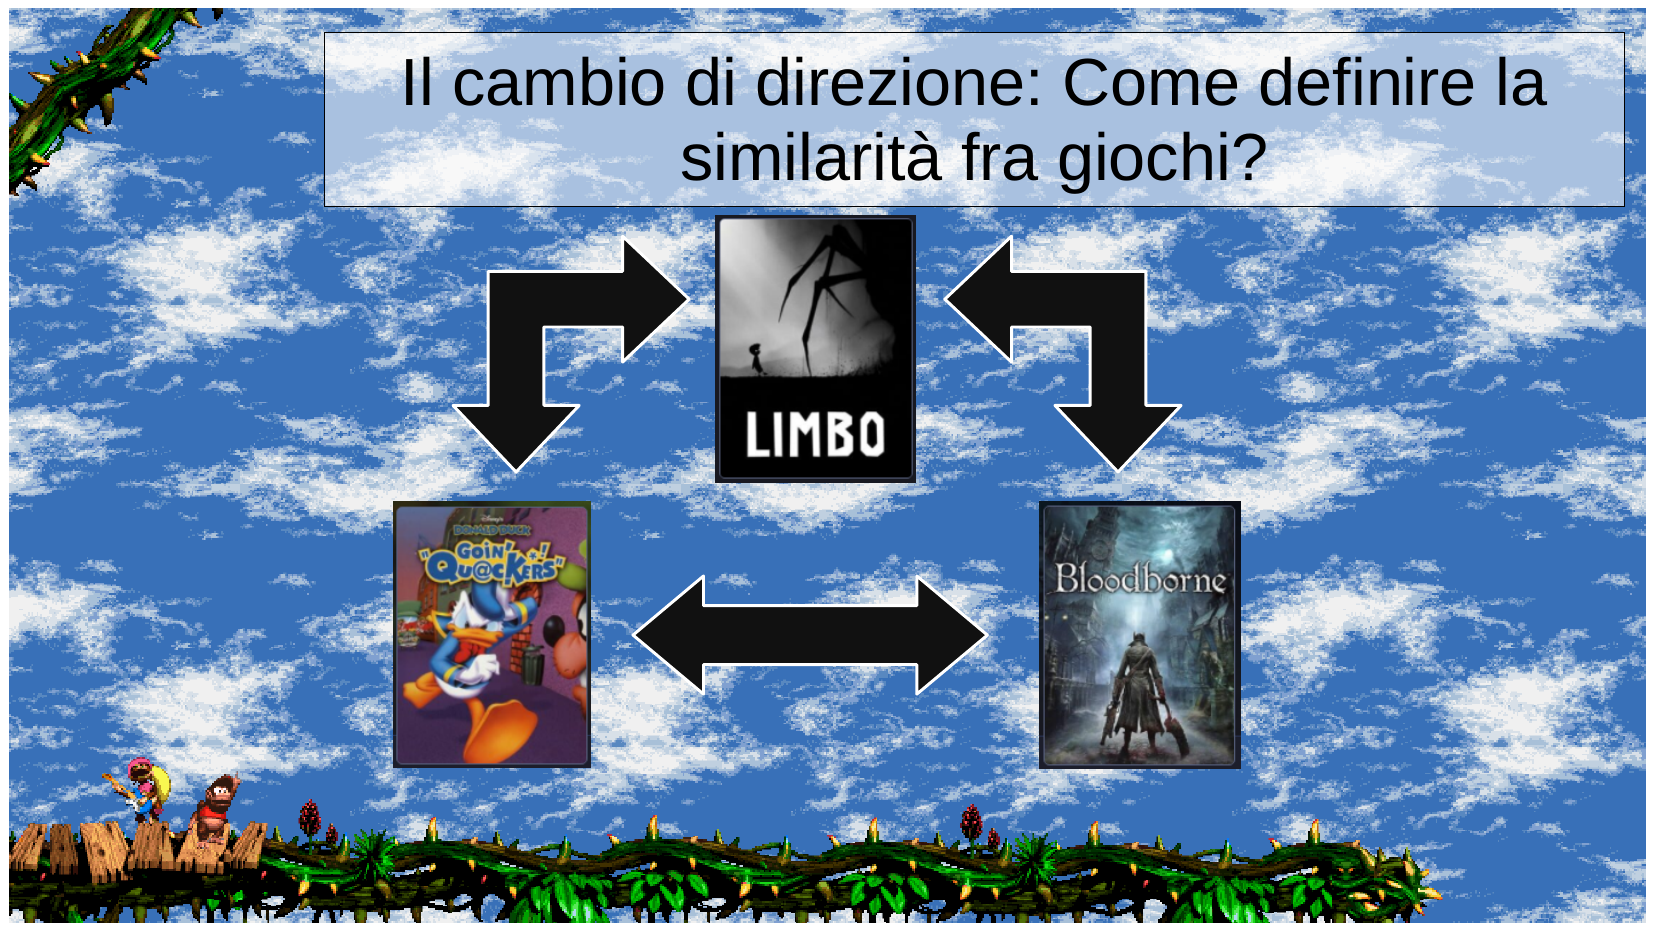

Il cambio di direzione: Come definire la similarità fra giochi?